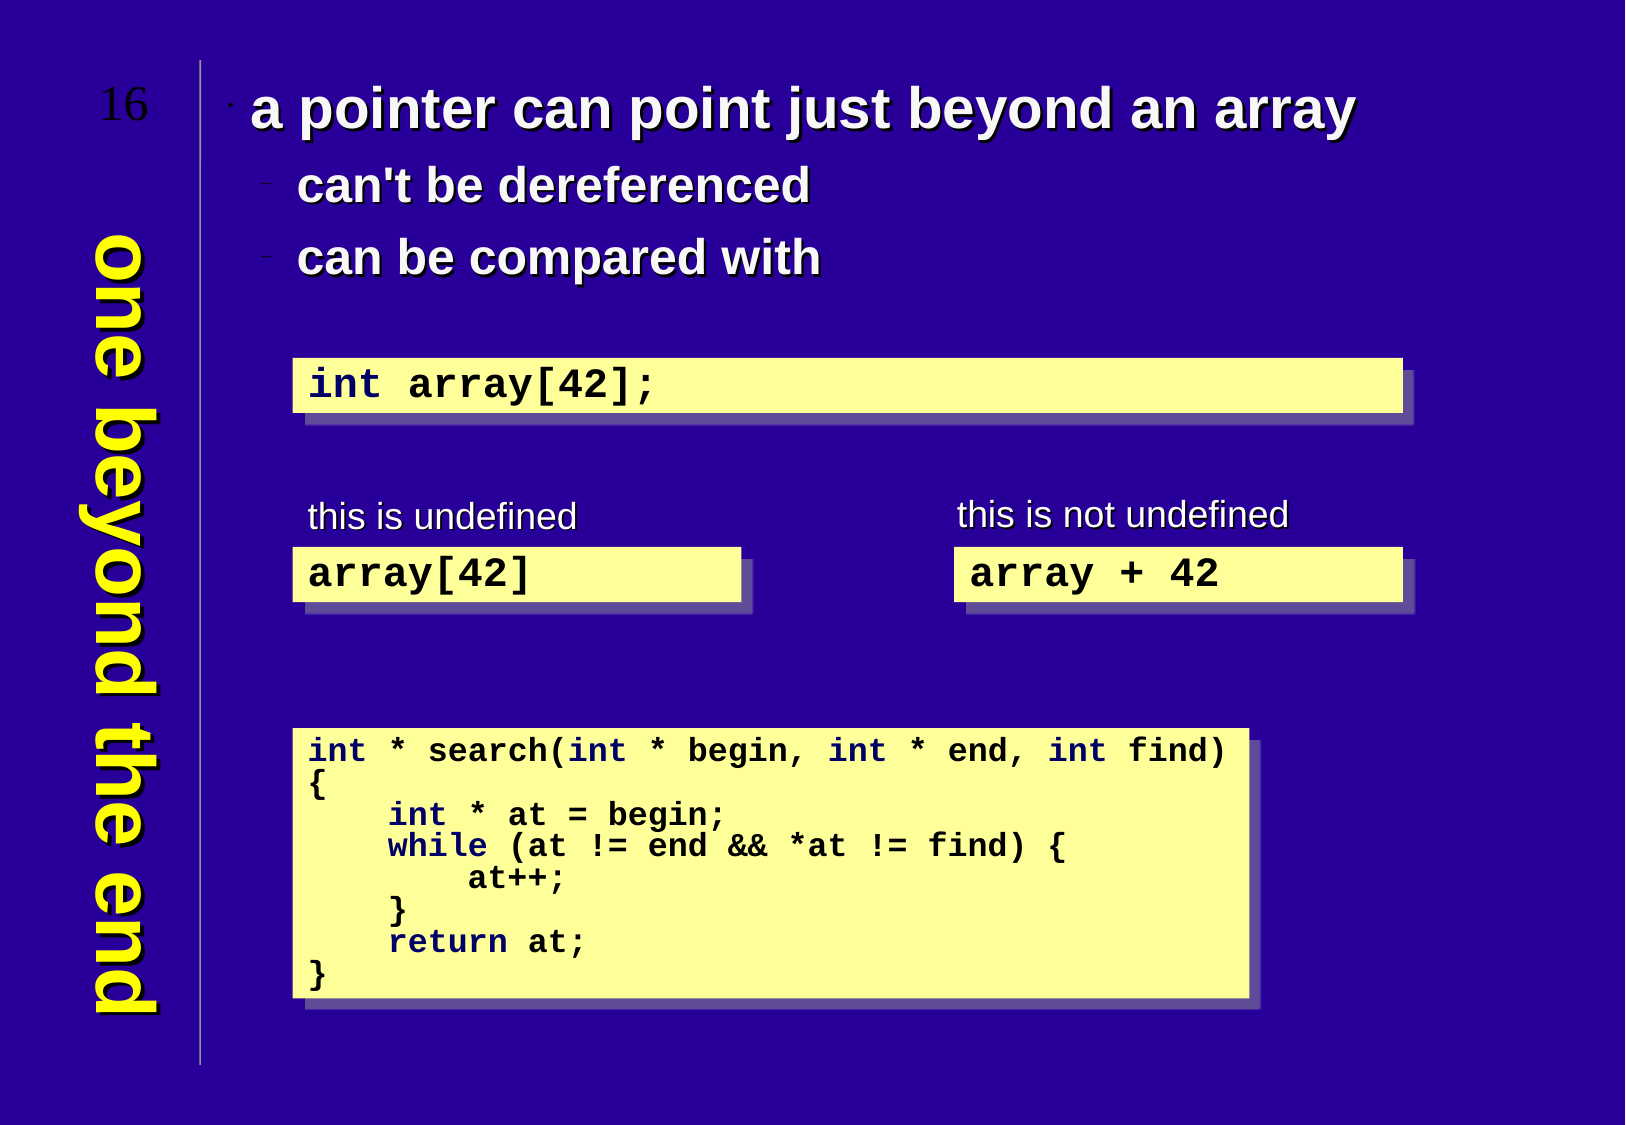

16
 a pointer can point just beyond an array
can't be dereferenced
can be compared with
# one beyond the end
int array[42];
this is not undefined
this is undefined
array[42]
array + 42
int * search(int * begin, int * end, int find)
{
 int * at = begin;
 while (at != end && *at != find) {
 at++;
 }
 return at;
}